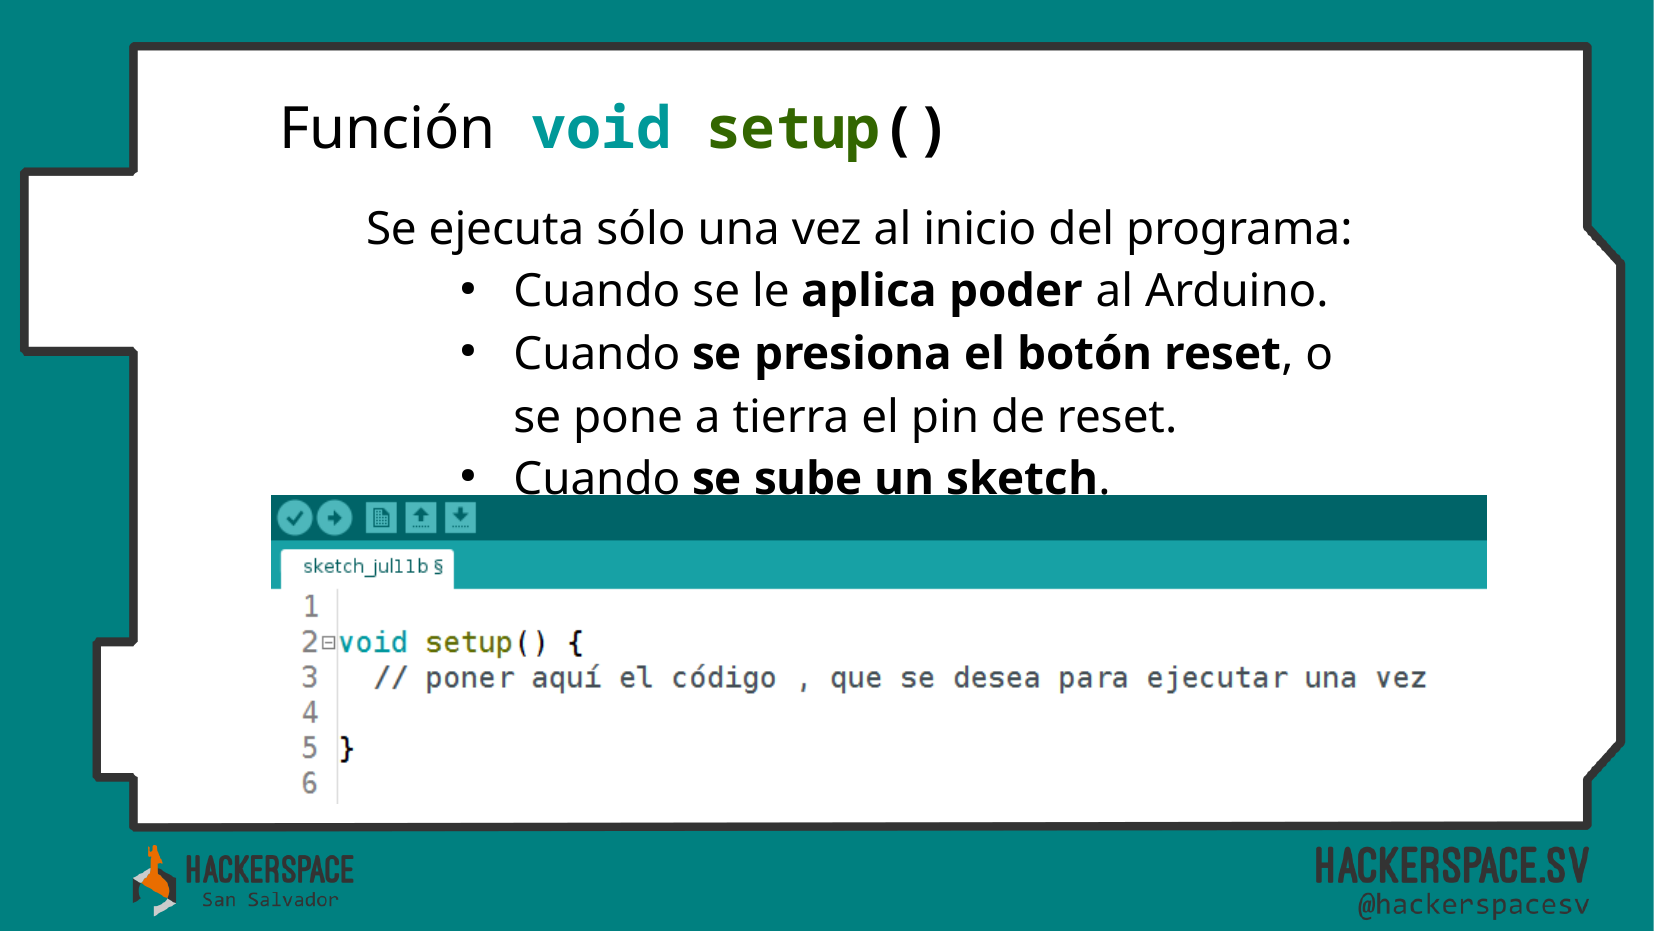

Función void setup()
Se ejecuta sólo una vez al inicio del programa:
Cuando se le aplica poder al Arduino.
Cuando se presiona el botón reset, o se pone a tierra el pin de reset.
Cuando se sube un sketch.